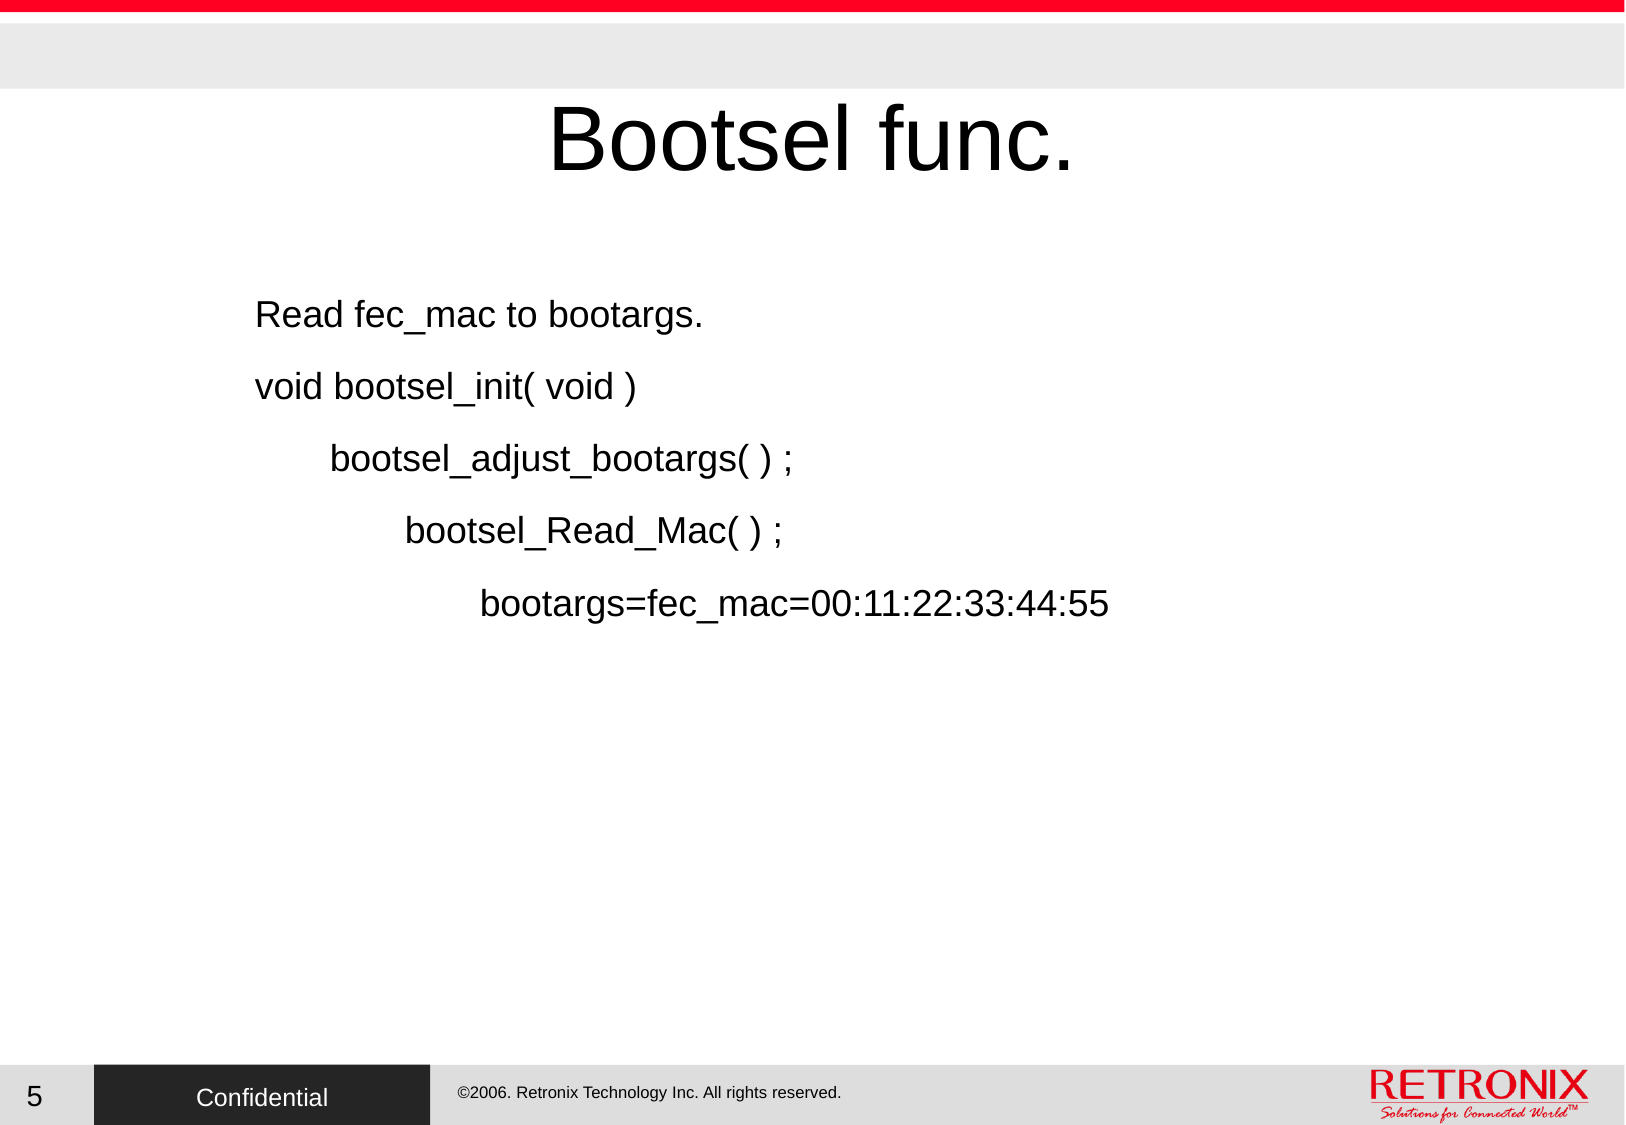

# Bootsel func.
Read fec_mac to bootargs.
void bootsel_init( void )
	bootsel_adjust_bootargs( ) ;
		bootsel_Read_Mac( ) ;
			bootargs=fec_mac=00:11:22:33:44:55